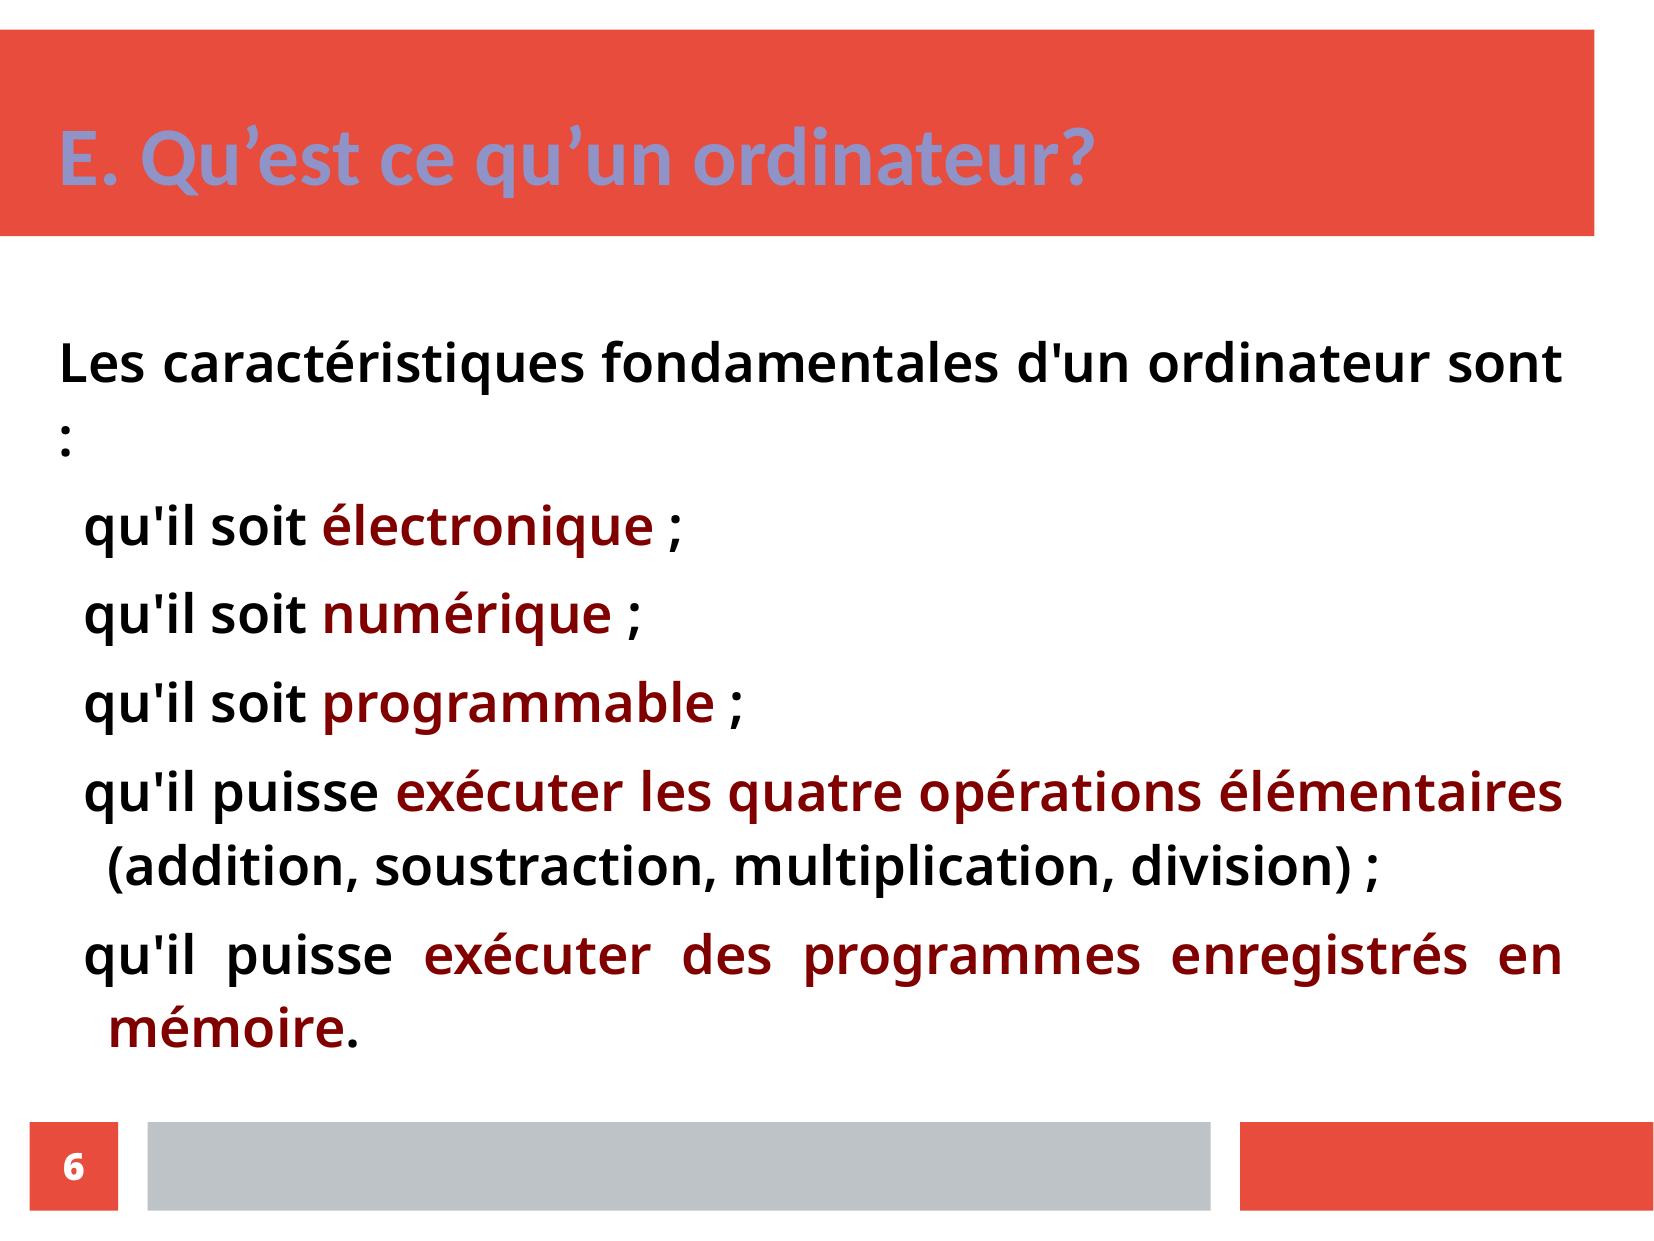

# E. Qu’est ce qu’un ordinateur?
Les caractéristiques fondamentales d'un ordinateur sont :
qu'il soit électronique ;
qu'il soit numérique ;
qu'il soit programmable ;
qu'il puisse exécuter les quatre opérations élémentaires (addition, soustraction, multiplication, division) ;
qu'il puisse exécuter des programmes enregistrés en mémoire.
6